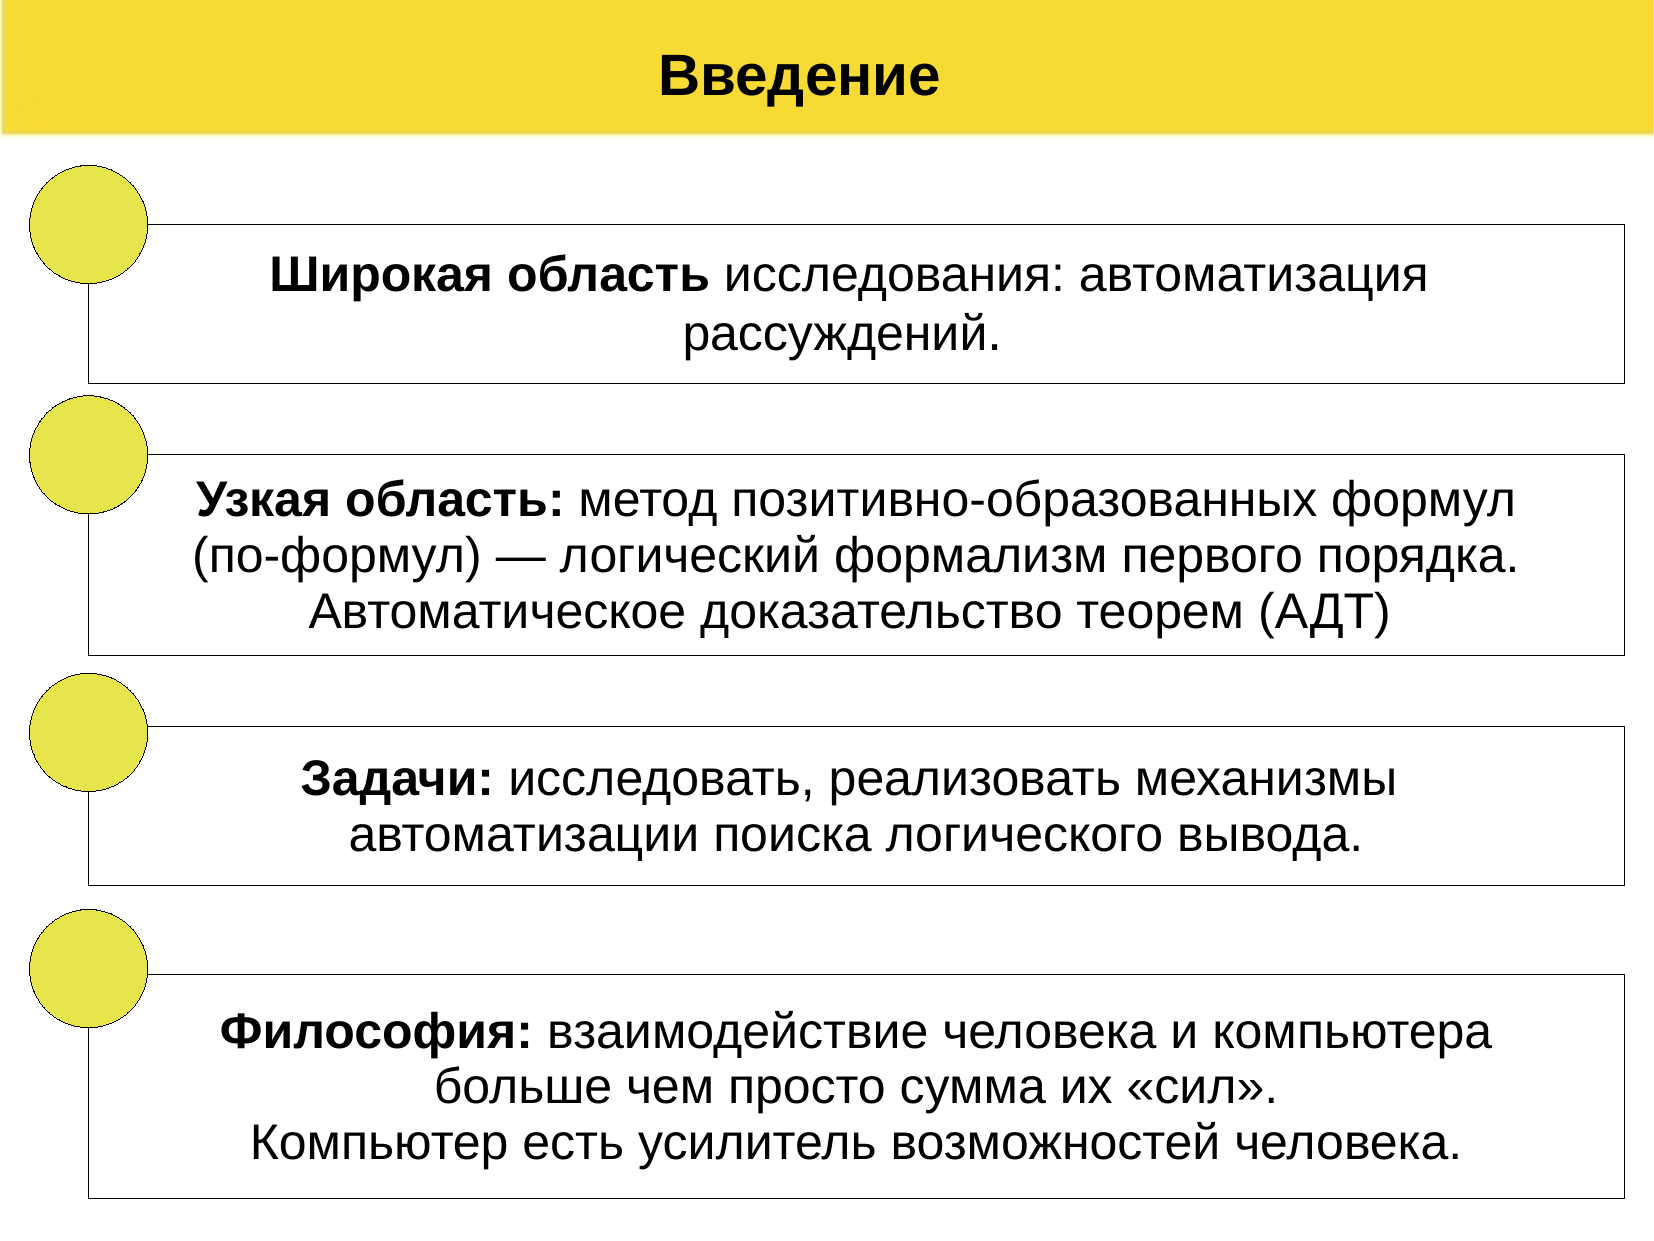

Введение
Широкая область исследования: автоматизация
рассуждений.
Узкая область: метод позитивно-образованных формул
 (по-формул) — логический формализм первого порядка.
Автоматическое доказательство теорем (АДТ)
Задачи: исследовать, реализовать механизмы
автоматизации поиска логического вывода.
Философия: взаимодействие человека и компьютера
больше чем просто сумма их «сил».
Компьютер есть усилитель возможностей человека.